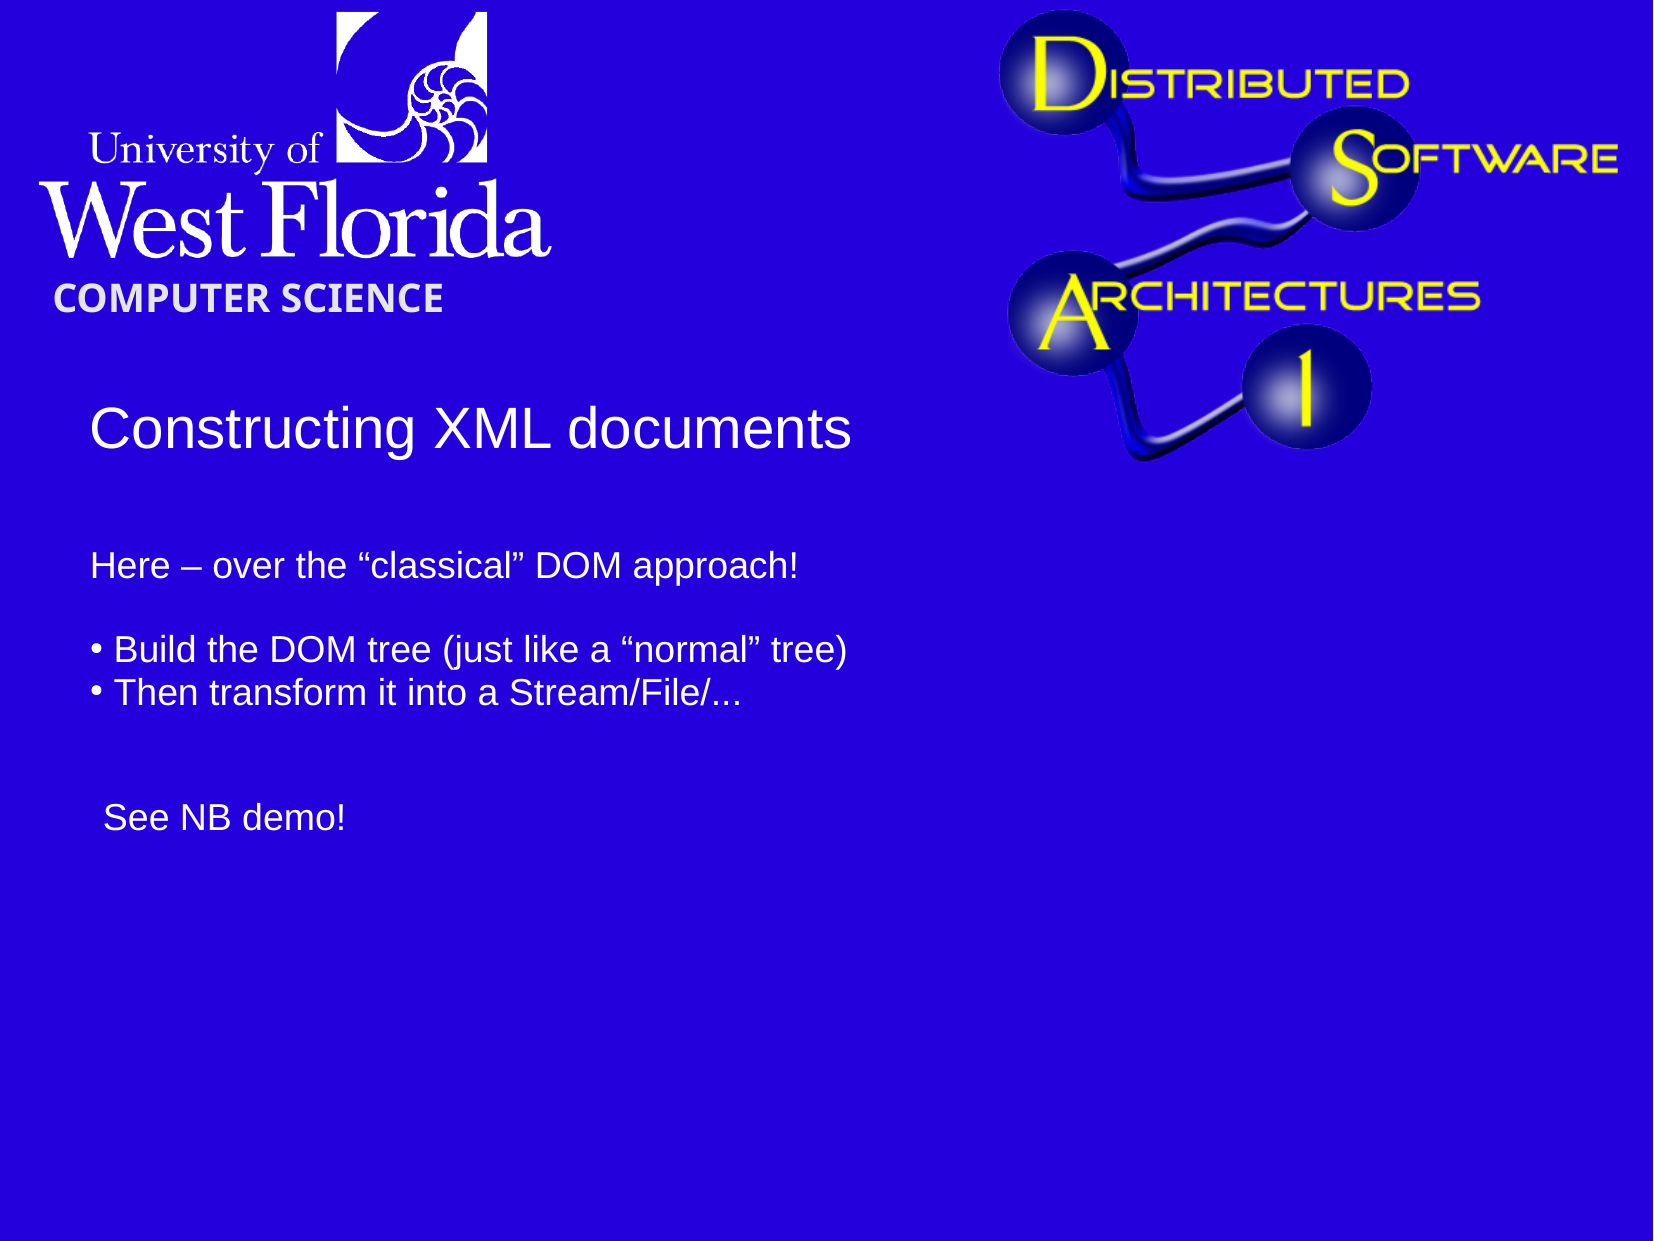

COMPUTER SCIENCE
Constructing XML documents
Here – over the “classical” DOM approach!
 Build the DOM tree (just like a “normal” tree)
 Then transform it into a Stream/File/...
See NB demo!